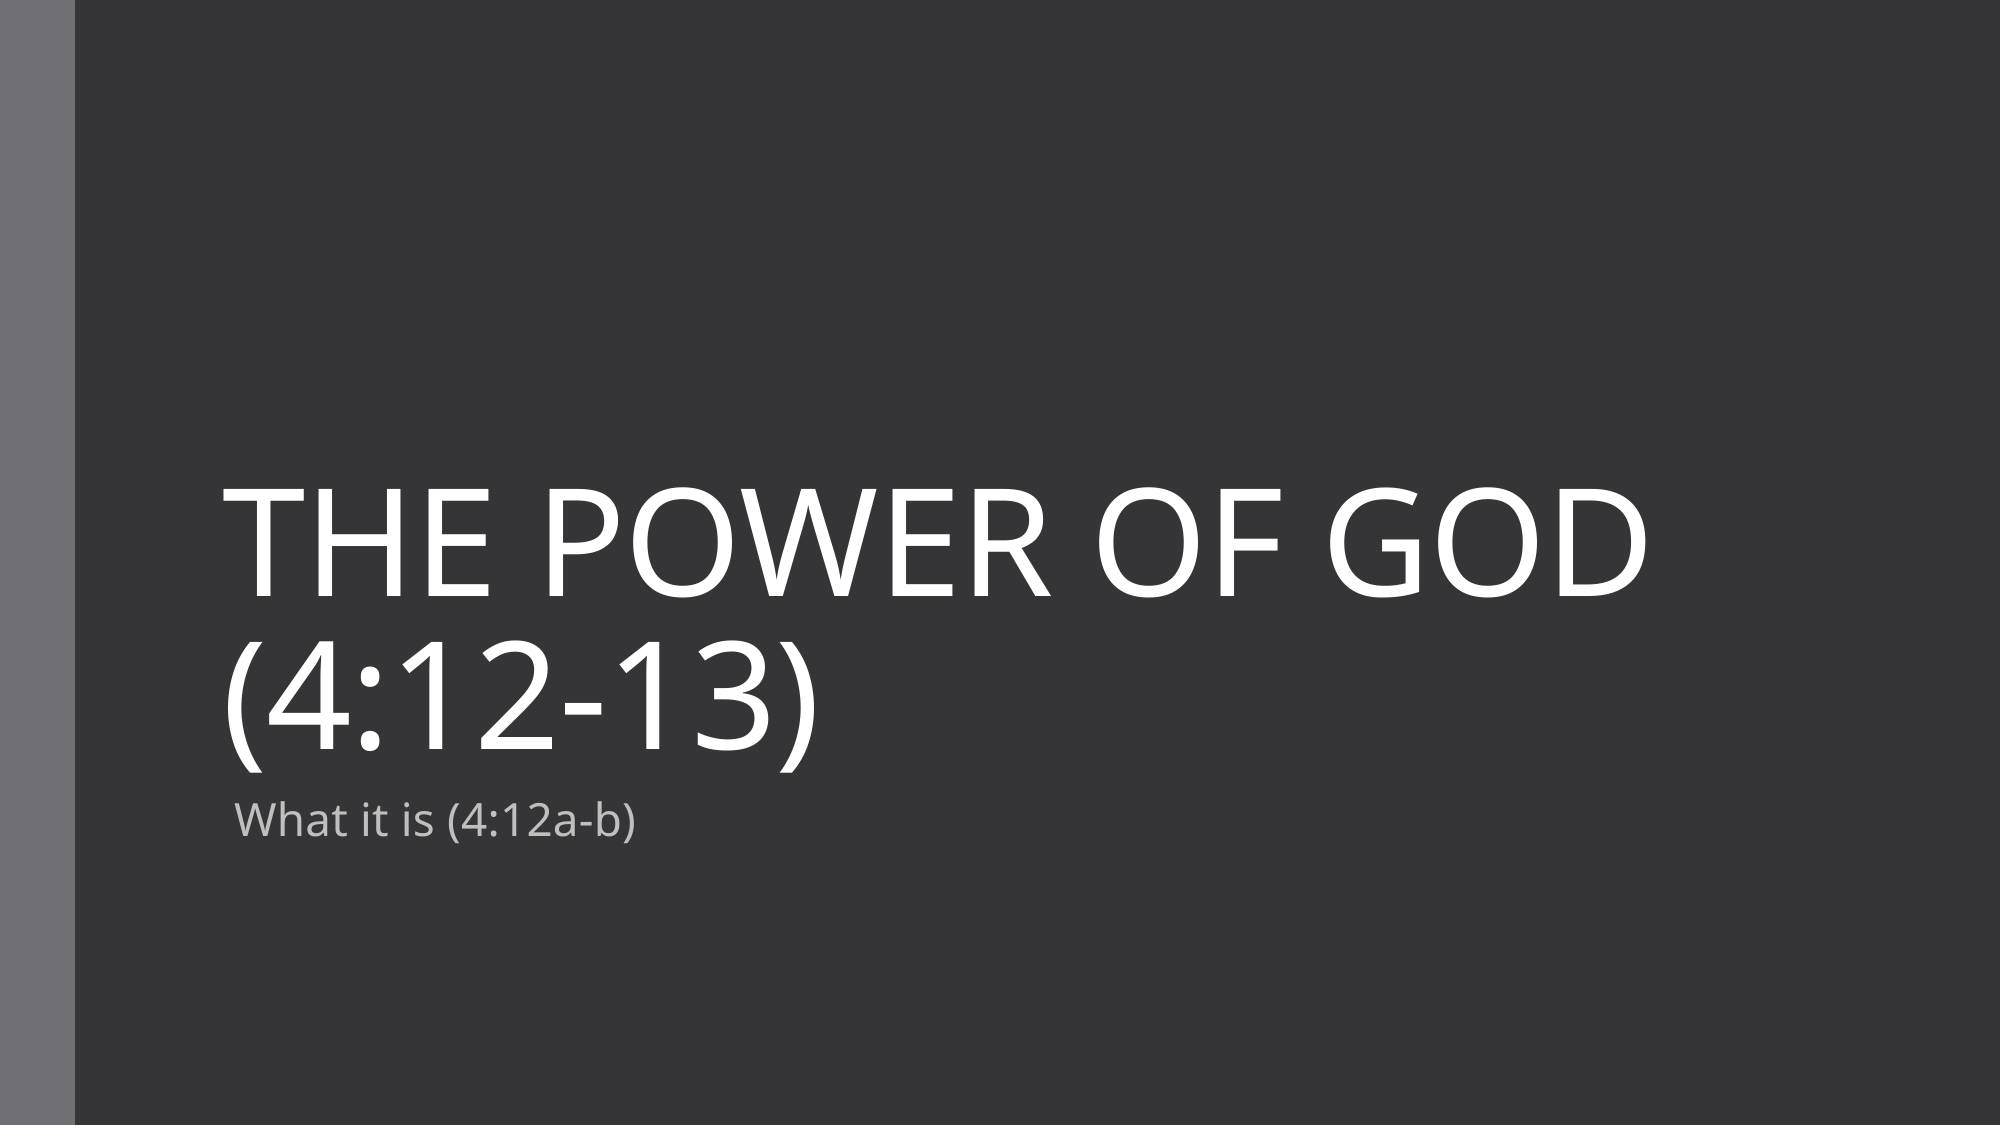

# THE POWER OF GOD (4:12-13)
 What it is (4:12a-b)